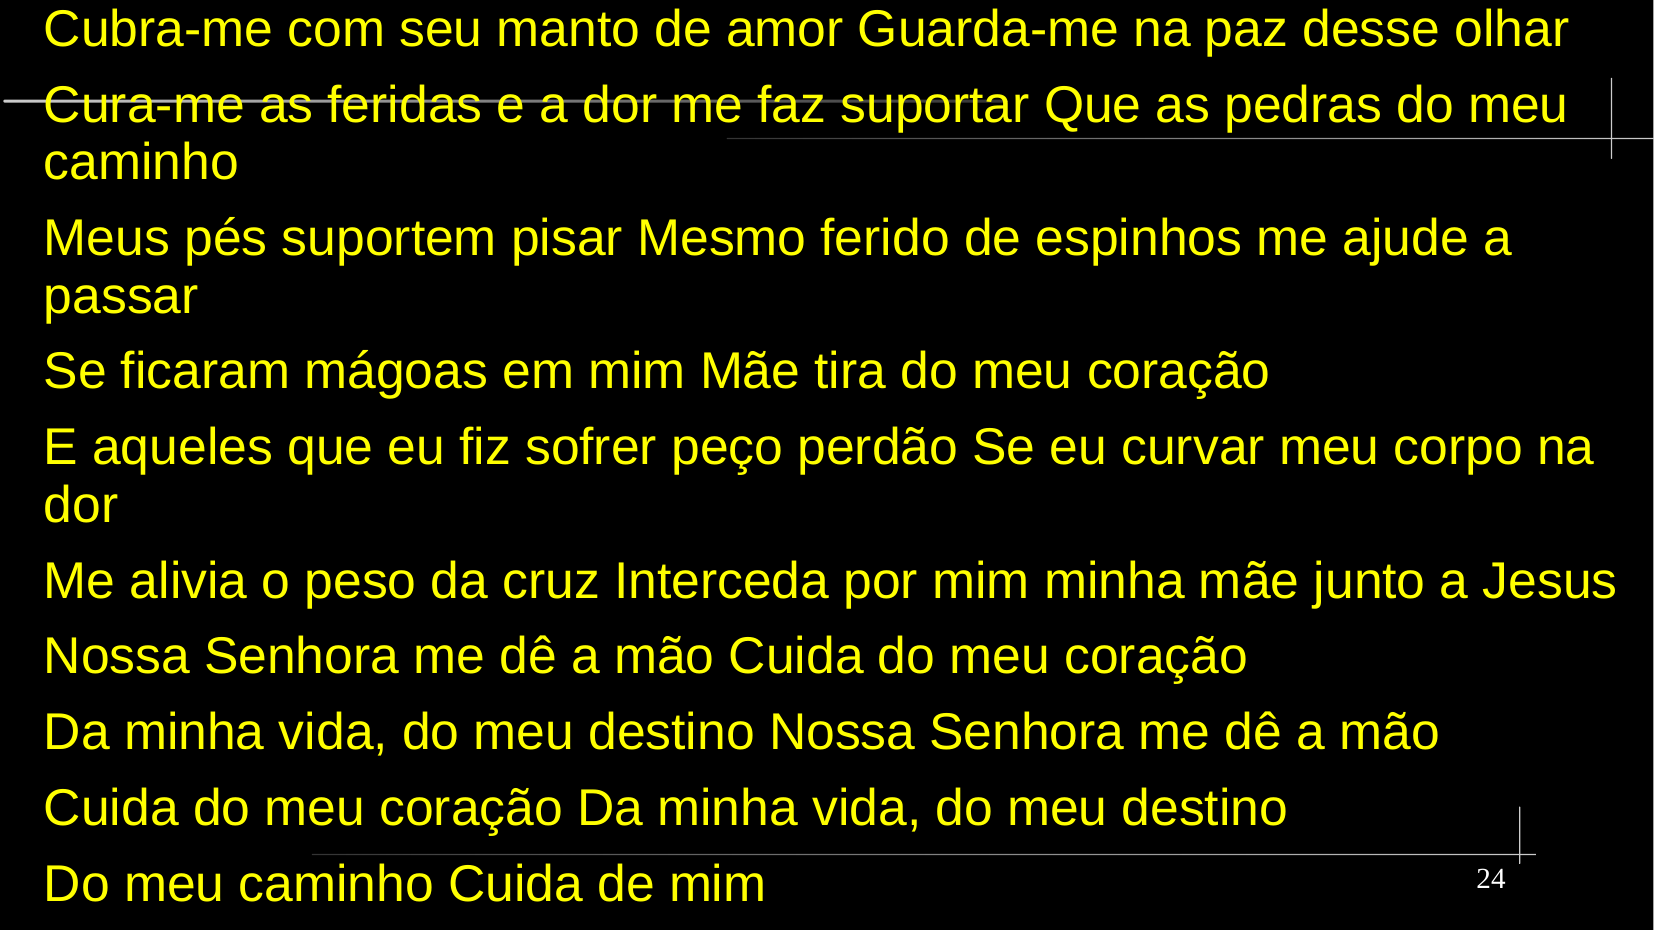

# Cubra-me com seu manto de amor Guarda-me na paz desse olhar
Cura-me as feridas e a dor me faz suportar Que as pedras do meu caminho
Meus pés suportem pisar Mesmo ferido de espinhos me ajude a passar
Se ficaram mágoas em mim Mãe tira do meu coração
E aqueles que eu fiz sofrer peço perdão Se eu curvar meu corpo na dor
Me alivia o peso da cruz Interceda por mim minha mãe junto a Jesus
Nossa Senhora me dê a mão Cuida do meu coração
Da minha vida, do meu destino Nossa Senhora me dê a mão
Cuida do meu coração Da minha vida, do meu destino
Do meu caminho Cuida de mim
24